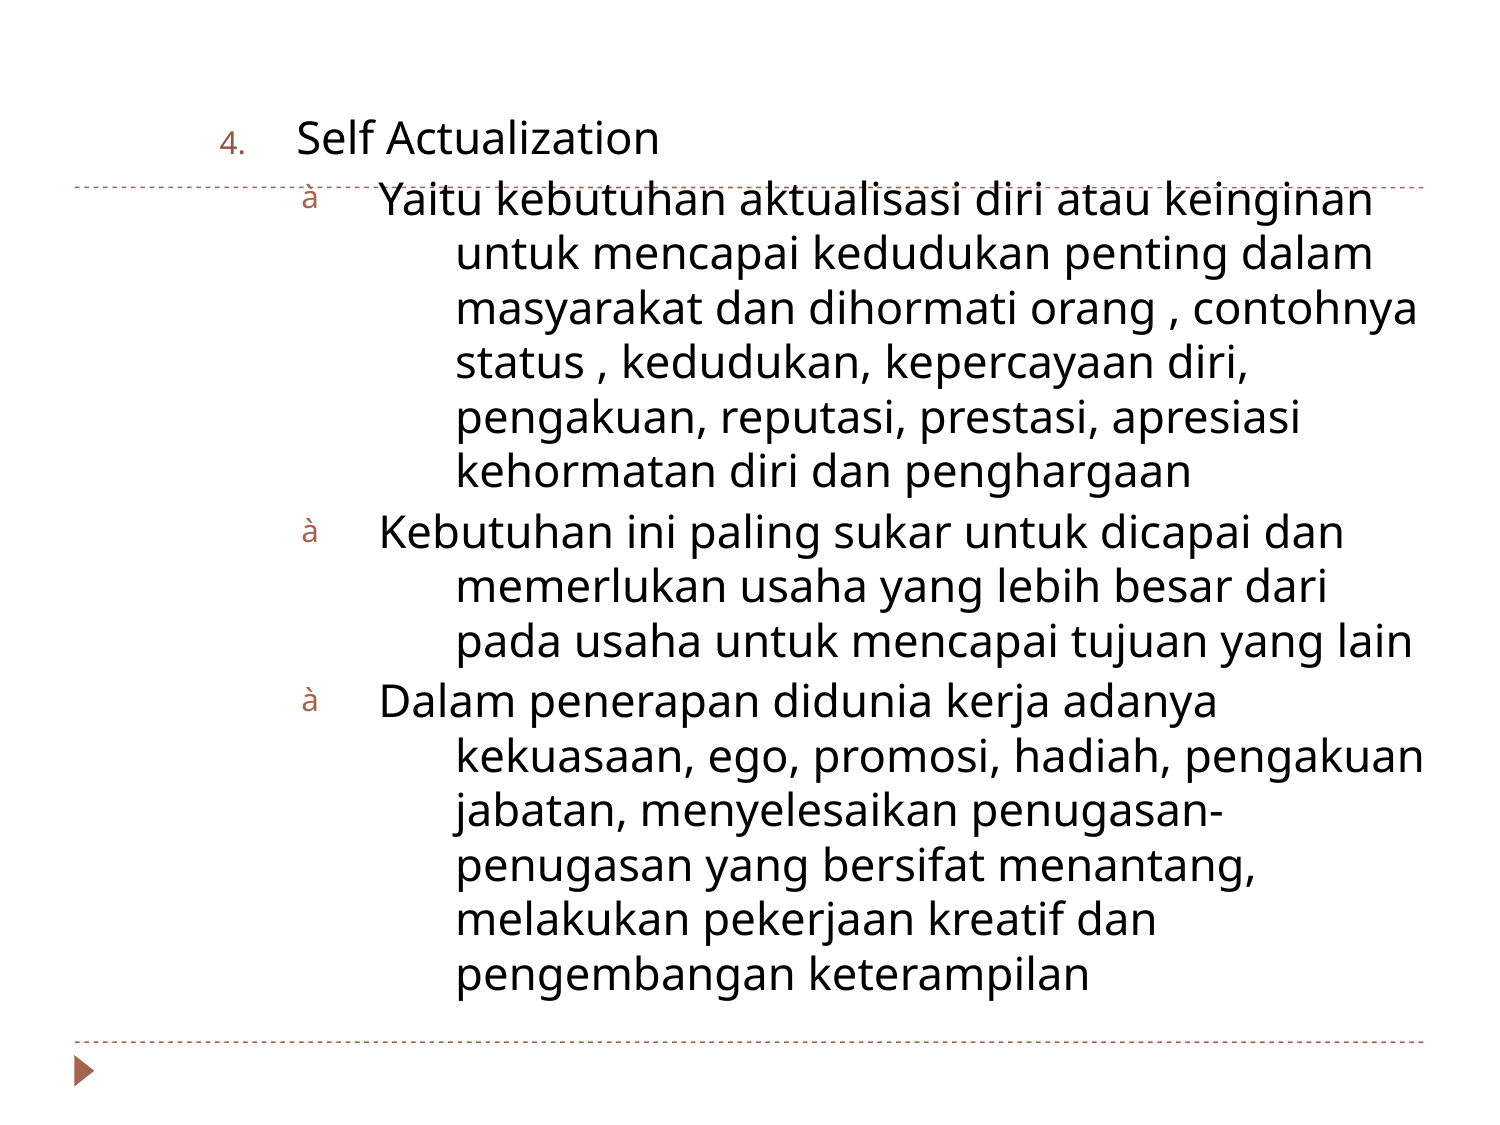

# Self Actualization
Yaitu kebutuhan aktualisasi diri atau keinginan untuk mencapai kedudukan penting dalam masyarakat dan dihormati orang , contohnya status , kedudukan, kepercayaan diri, pengakuan, reputasi, prestasi, apresiasi kehormatan diri dan penghargaan
Kebutuhan ini paling sukar untuk dicapai dan memerlukan usaha yang lebih besar dari pada usaha untuk mencapai tujuan yang lain
Dalam penerapan didunia kerja adanya kekuasaan, ego, promosi, hadiah, pengakuan jabatan, menyelesaikan penugasan-penugasan yang bersifat menantang, melakukan pekerjaan kreatif dan pengembangan keterampilan